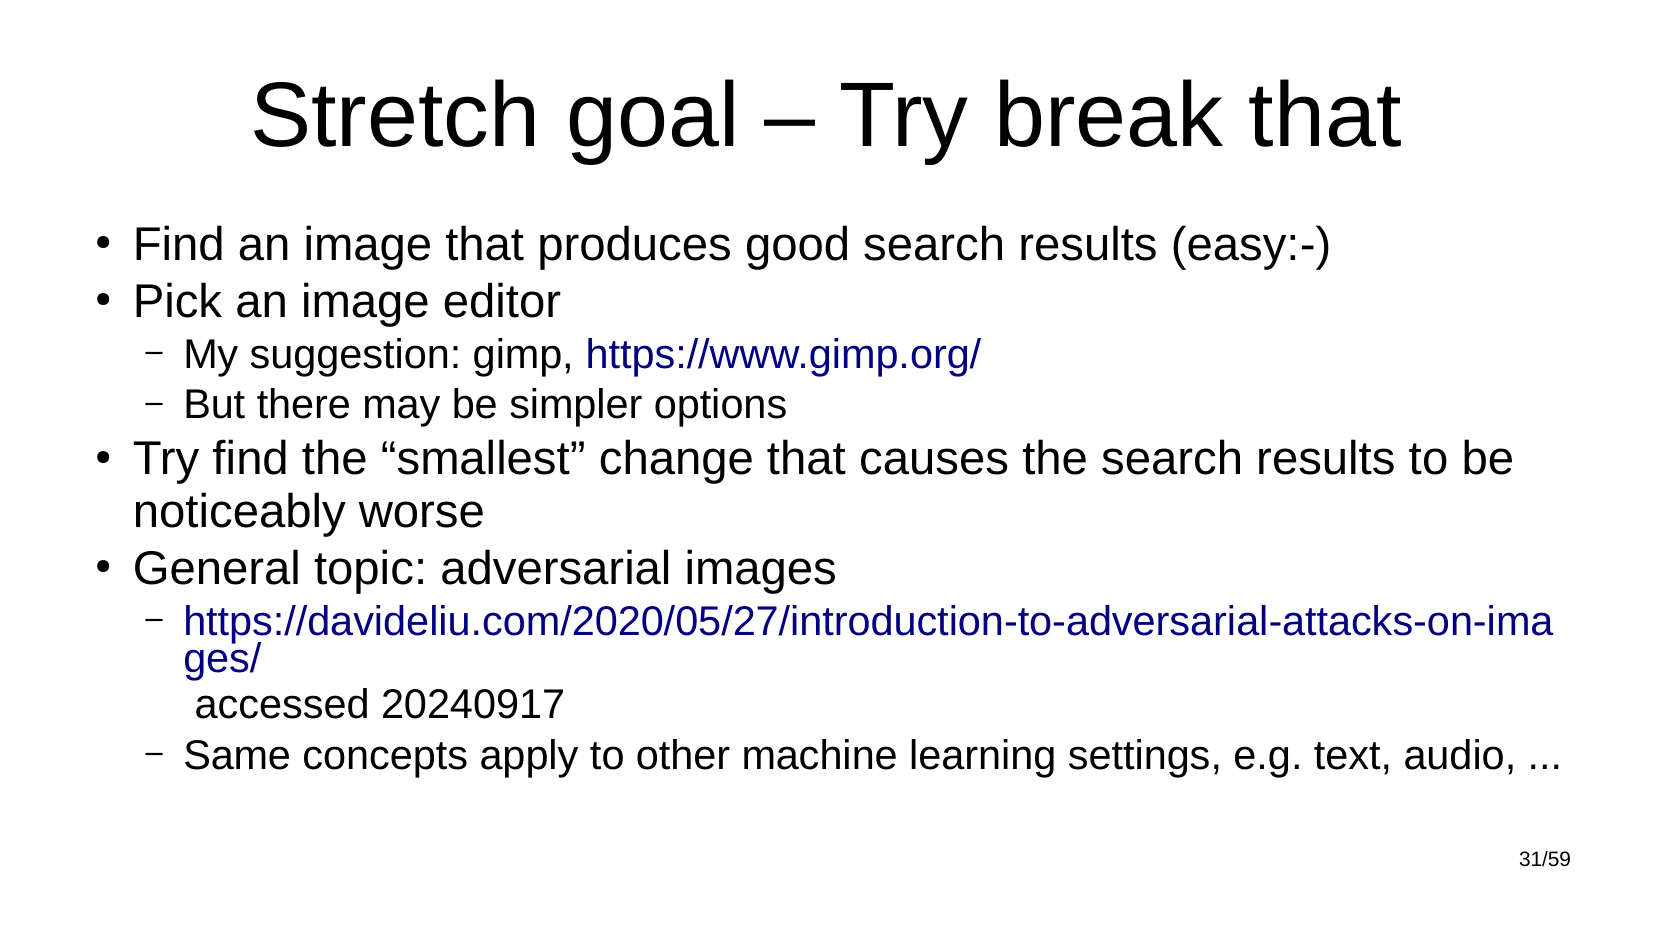

# Stretch goal – Try break that
Find an image that produces good search results (easy:-)
Pick an image editor
My suggestion: gimp, https://www.gimp.org/
But there may be simpler options
Try find the “smallest” change that causes the search results to be noticeably worse
General topic: adversarial images
https://davideliu.com/2020/05/27/introduction-to-adversarial-attacks-on-images/ accessed 20240917
Same concepts apply to other machine learning settings, e.g. text, audio, ...
31